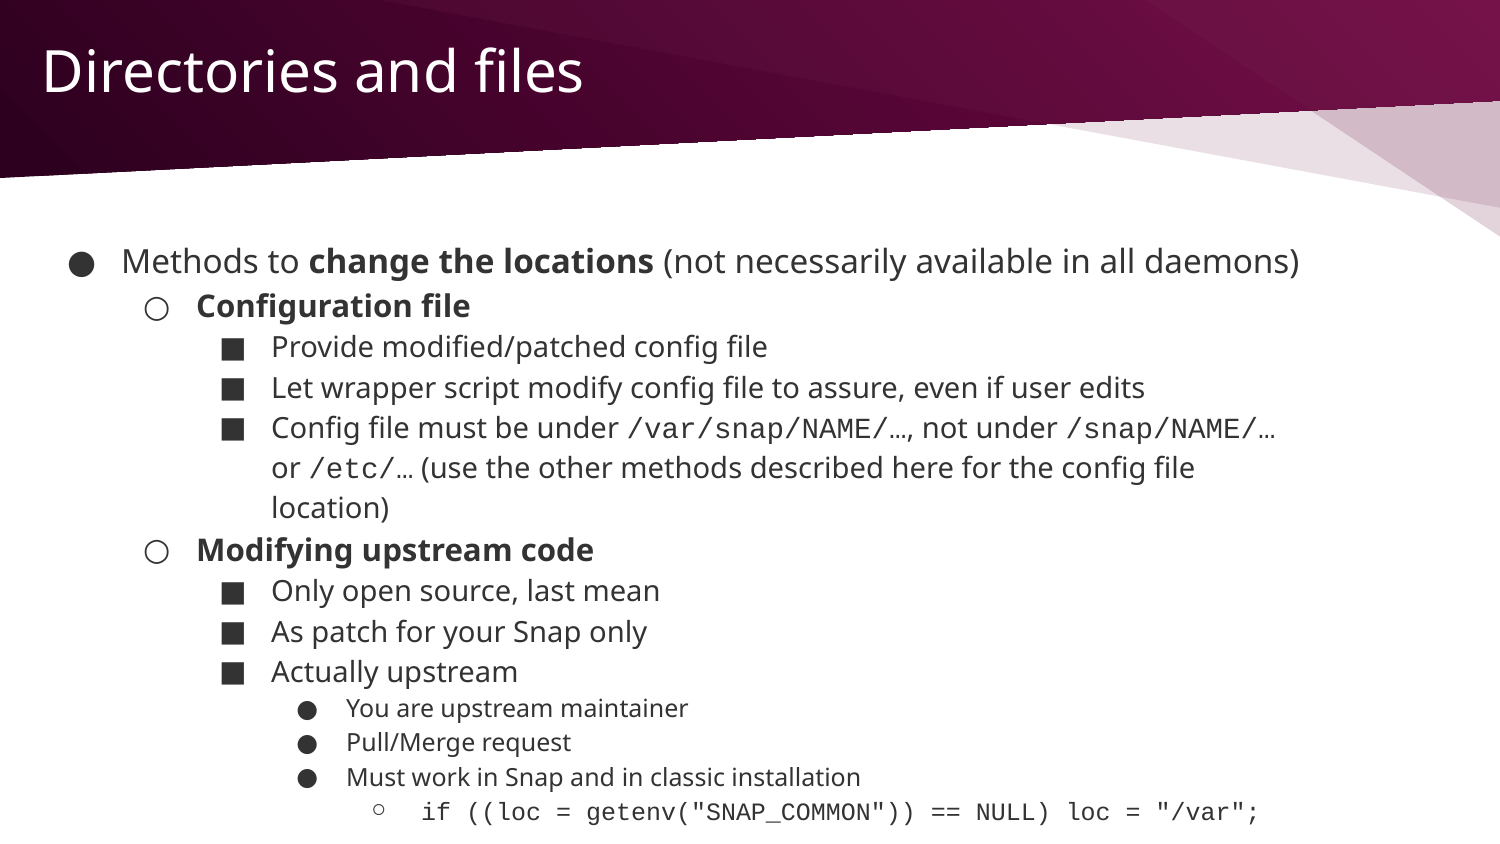

Directories and files
# Methods to change the locations (not necessarily available in all daemons)
Configuration file
Provide modified/patched config file
Let wrapper script modify config file to assure, even if user edits
Config file must be under /var/snap/NAME/…, not under /snap/NAME/… or /etc/… (use the other methods described here for the config file location)
Modifying upstream code
Only open source, last mean
As patch for your Snap only
Actually upstream
You are upstream maintainer
Pull/Merge request
Must work in Snap and in classic installation
if ((loc = getenv("SNAP_COMMON")) == NULL) loc = "/var";